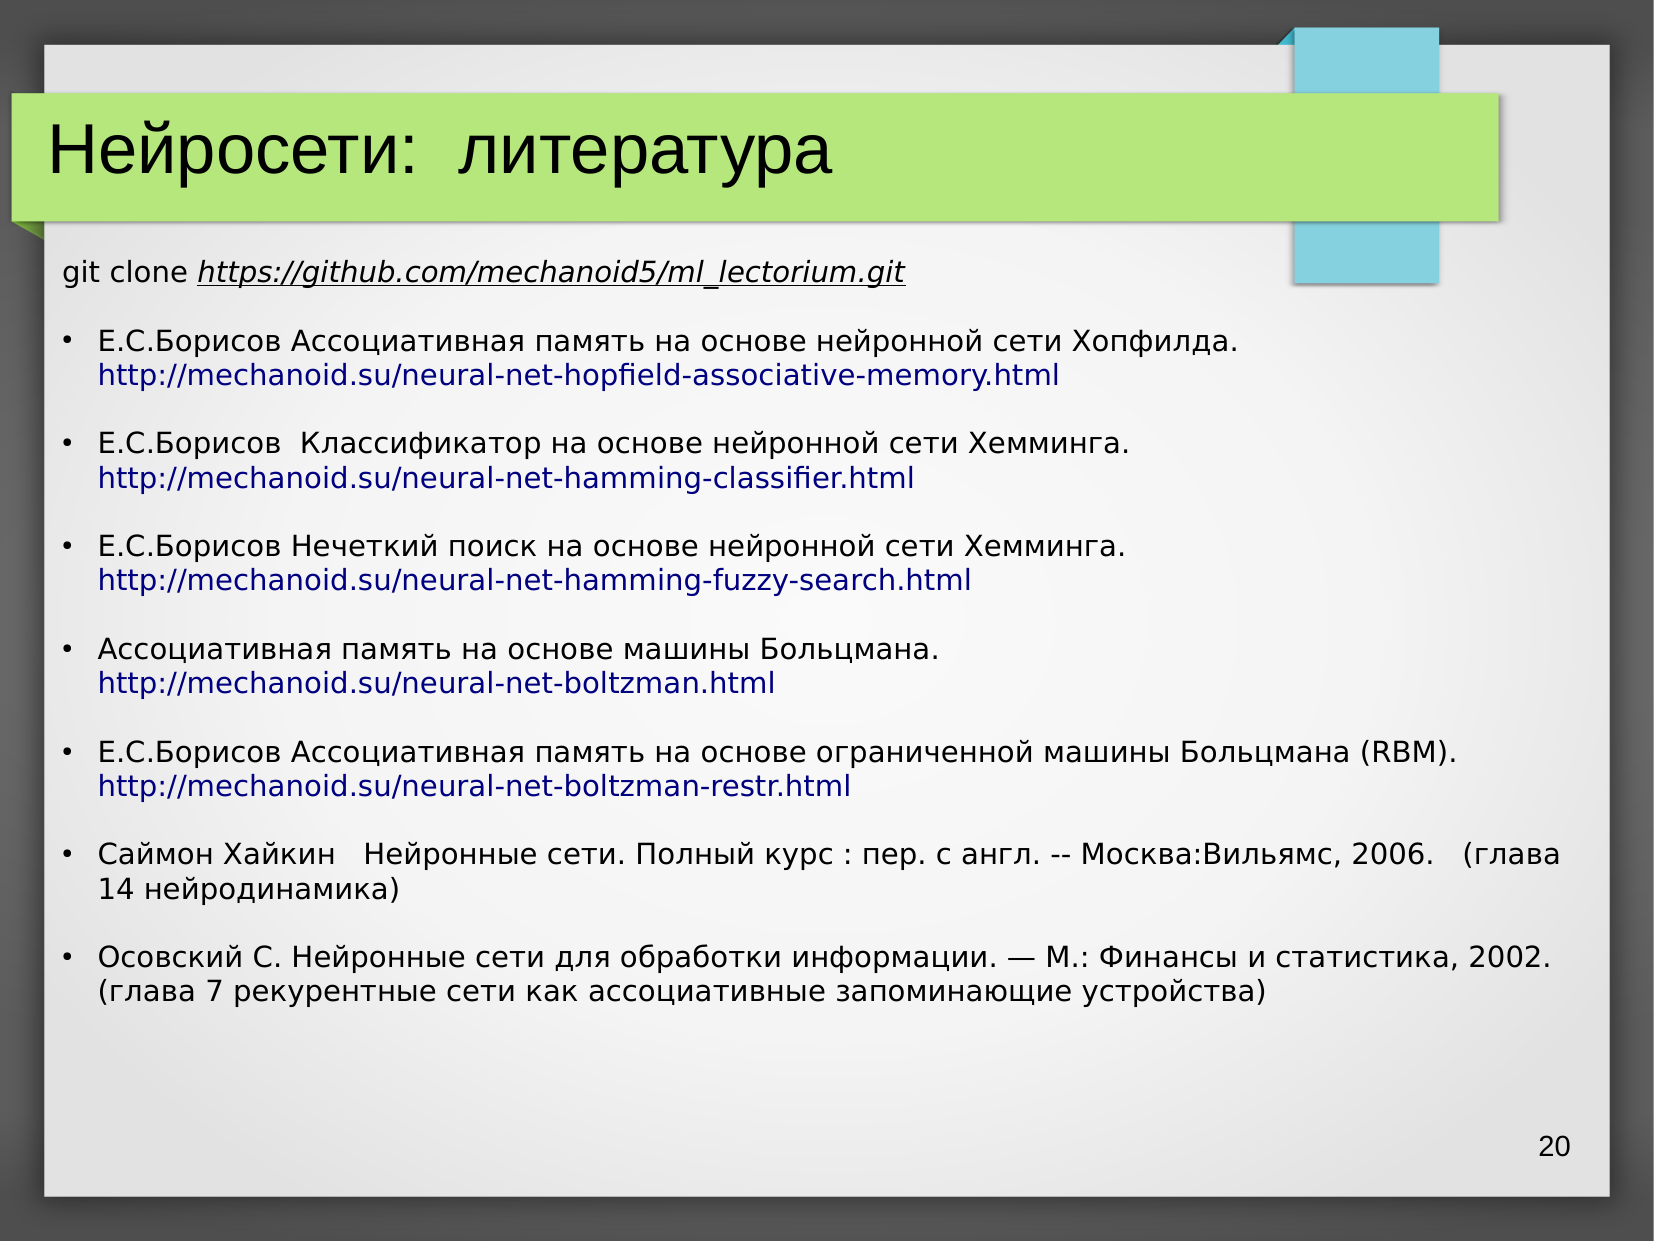

# Нейросети: литература
git clone https://github.com/mechanoid5/ml_lectorium.git
Е.С.Борисов Ассоциативная память на основе нейронной сети Хопфилда.
http://mechanoid.su/neural-net-hopfield-associative-memory.html
Е.С.Борисов Классификатор на основе нейронной сети Хемминга.
http://mechanoid.su/neural-net-hamming-classifier.html
Е.С.Борисов Нечеткий поиск на основе нейронной сети Хемминга.
http://mechanoid.su/neural-net-hamming-fuzzy-search.html
Ассоциативная память на основе машины Больцмана.
http://mechanoid.su/neural-net-boltzman.html
Е.С.Борисов Ассоциативная память на основе ограниченной машины Больцмана (RBM).
http://mechanoid.su/neural-net-boltzman-restr.html
Саймон Хайкин Нейронные сети. Полный курс : пер. с англ. -- Москва:Вильямс, 2006. (глава 14 нейродинамика)
Осовский С. Нейронные сети для обработки информации. — М.: Финансы и статистика, 2002. (глава 7 рекурентные сети как ассоциативные запоминающие устройства)
20